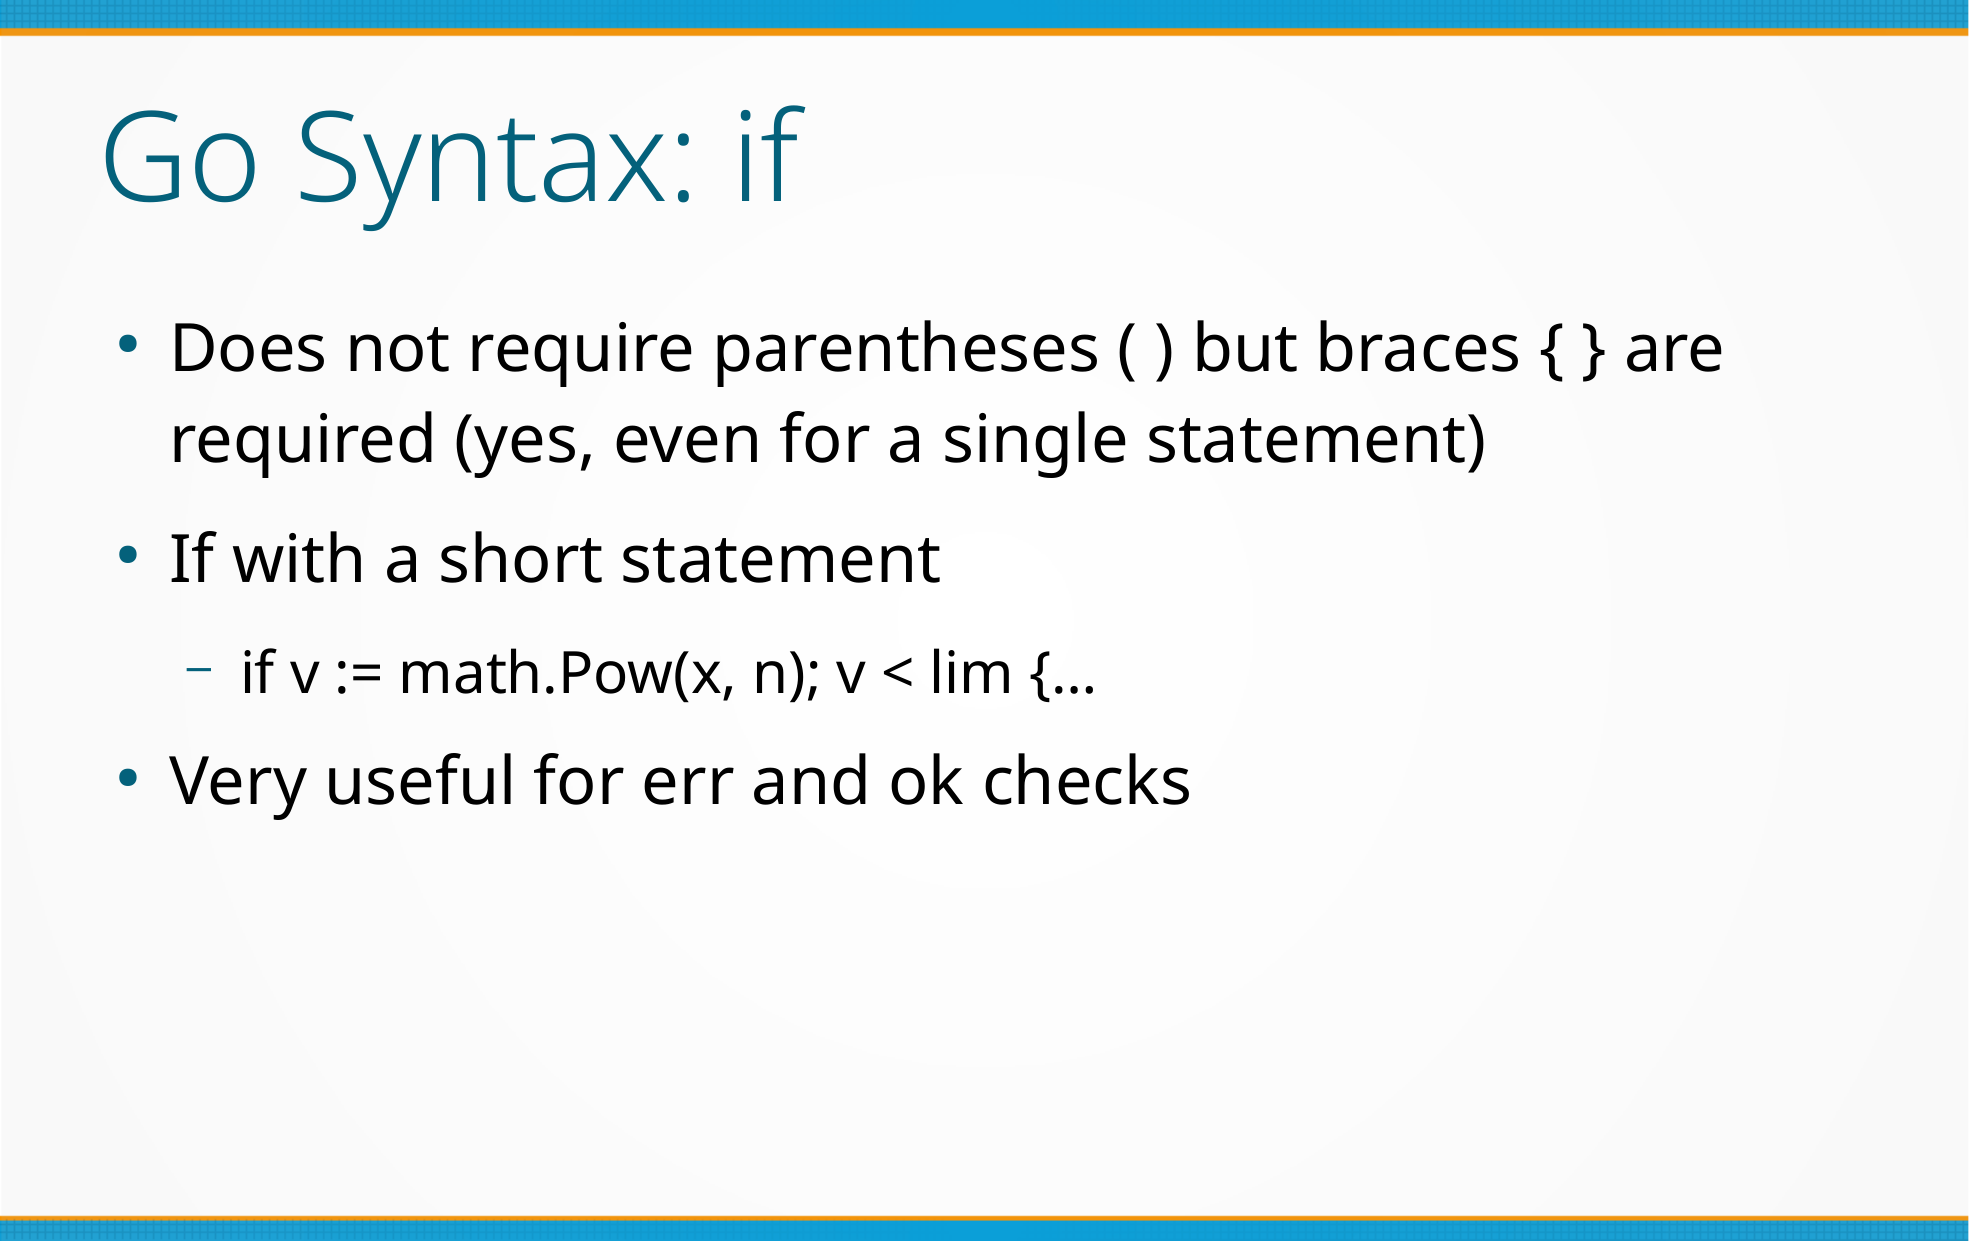

# Go Syntax: if
Does not require parentheses ( ) but braces { } are required (yes, even for a single statement)
If with a short statement
if v := math.Pow(x, n); v < lim {…
Very useful for err and ok checks